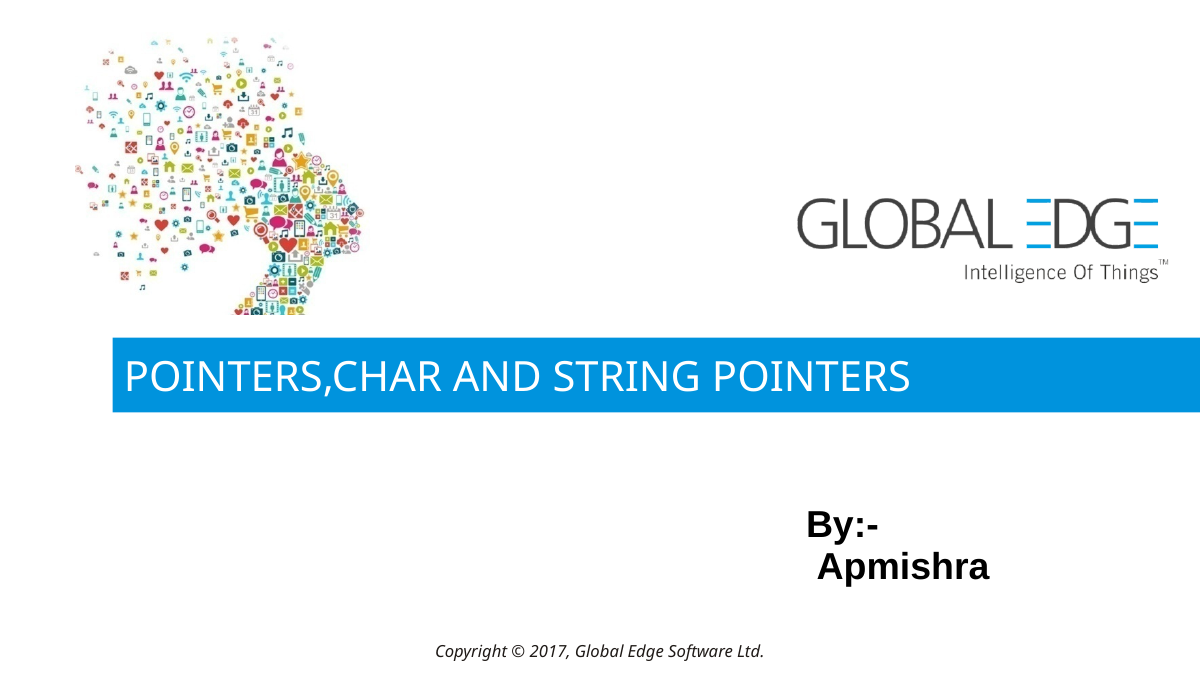

# POINTERS,CHAR AND STRING POINTERS
By:-
 Apmishra